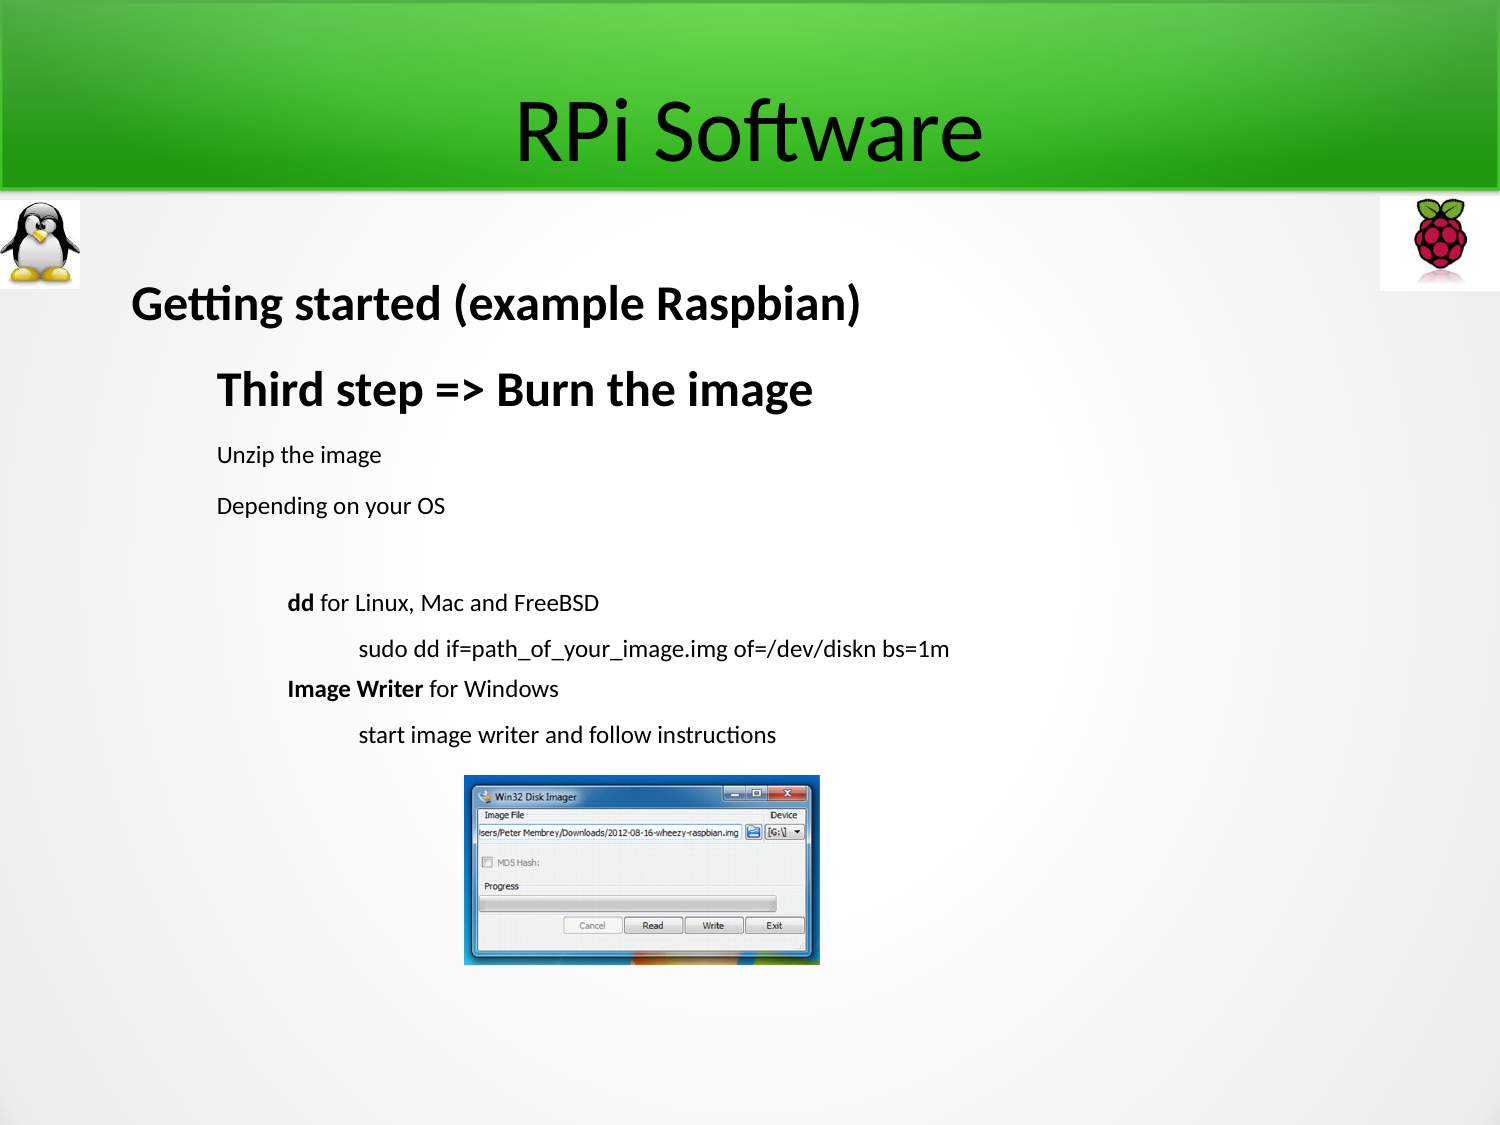

# RPi Software
Getting started (example Raspbian)
Third step => Burn the image
Unzip the image
Depending on your OS
dd for Linux, Mac and FreeBSD
sudo dd if=path_of_your_image.img of=/dev/diskn bs=1m
Image Writer for Windows
start image writer and follow instructions